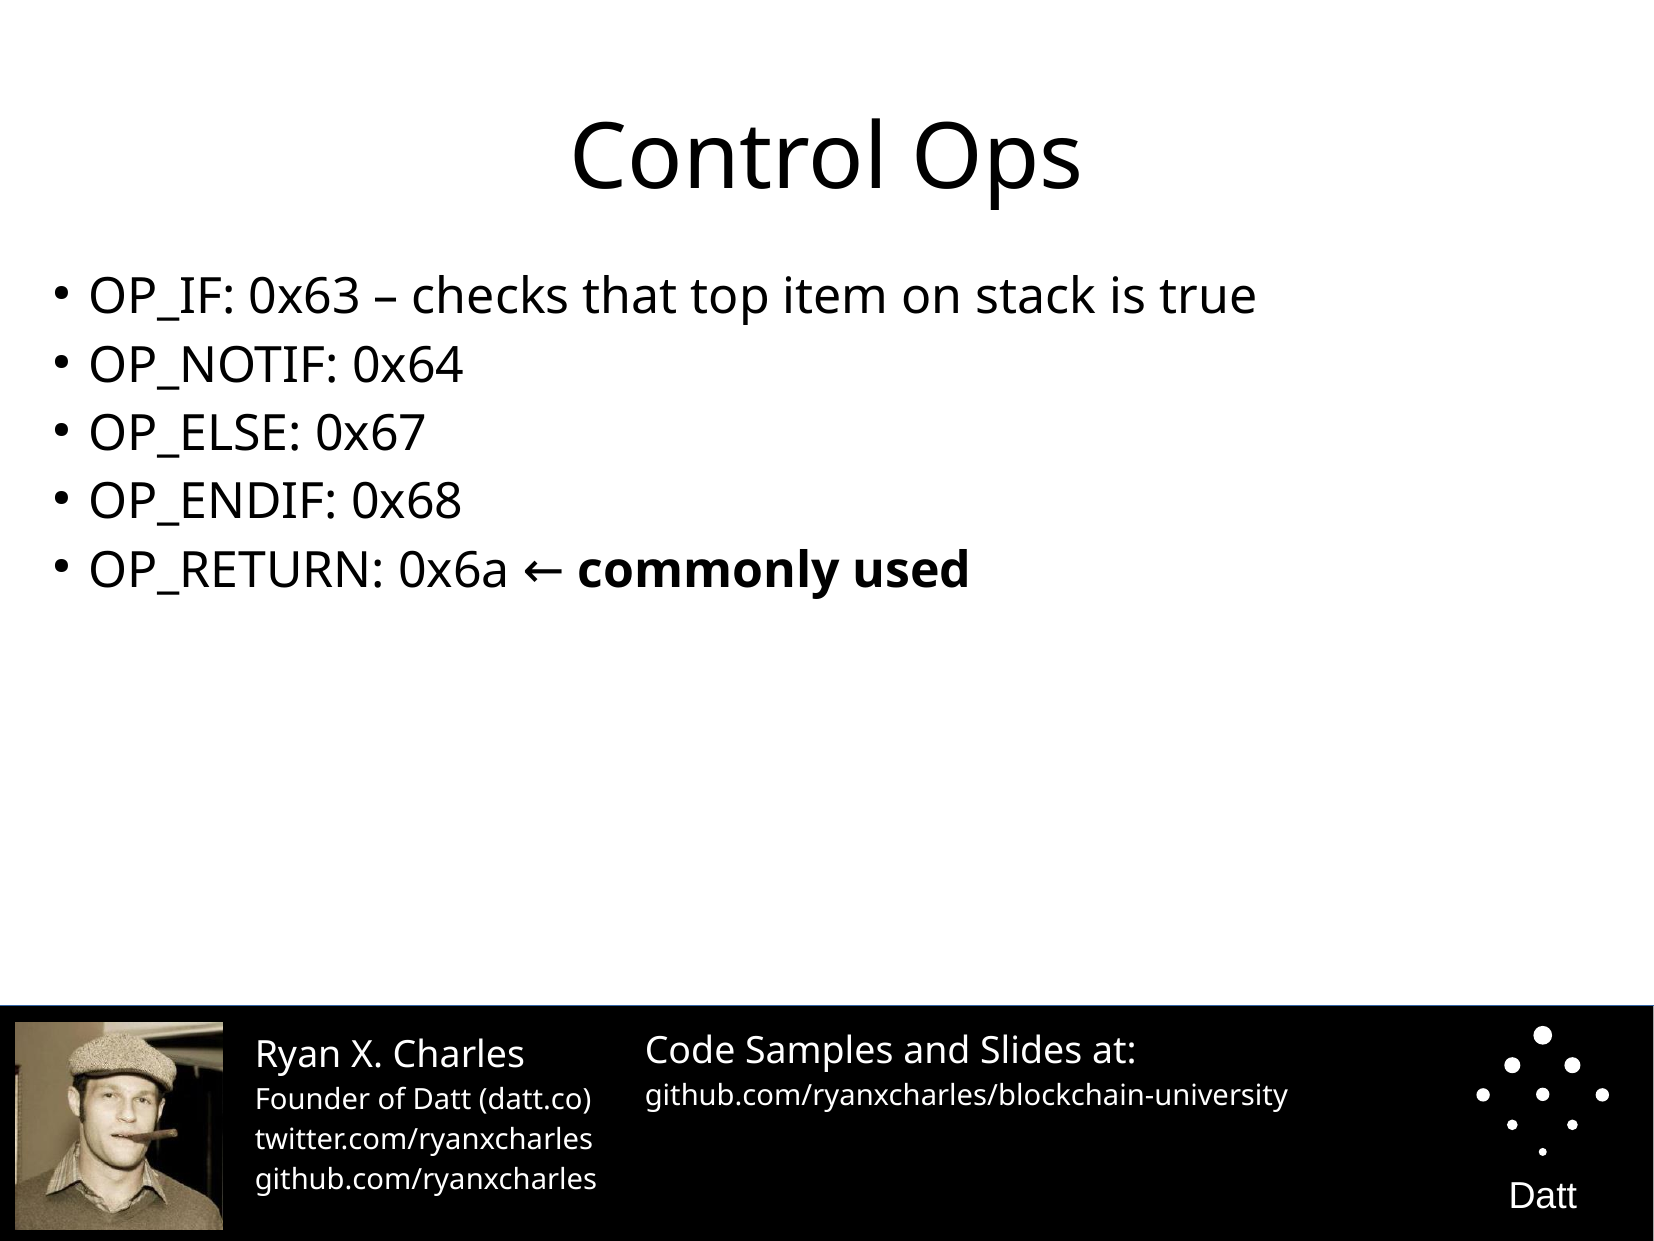

# Control Ops
OP_IF: 0x63 – checks that top item on stack is true
OP_NOTIF: 0x64
OP_ELSE: 0x67
OP_ENDIF: 0x68
OP_RETURN: 0x6a ← commonly used
Code Samples and Slides at:
github.com/ryanxcharles/blockchain-university
Ryan X. Charles
Founder of Datt (datt.co)
twitter.com/ryanxcharles
github.com/ryanxcharles
Datt